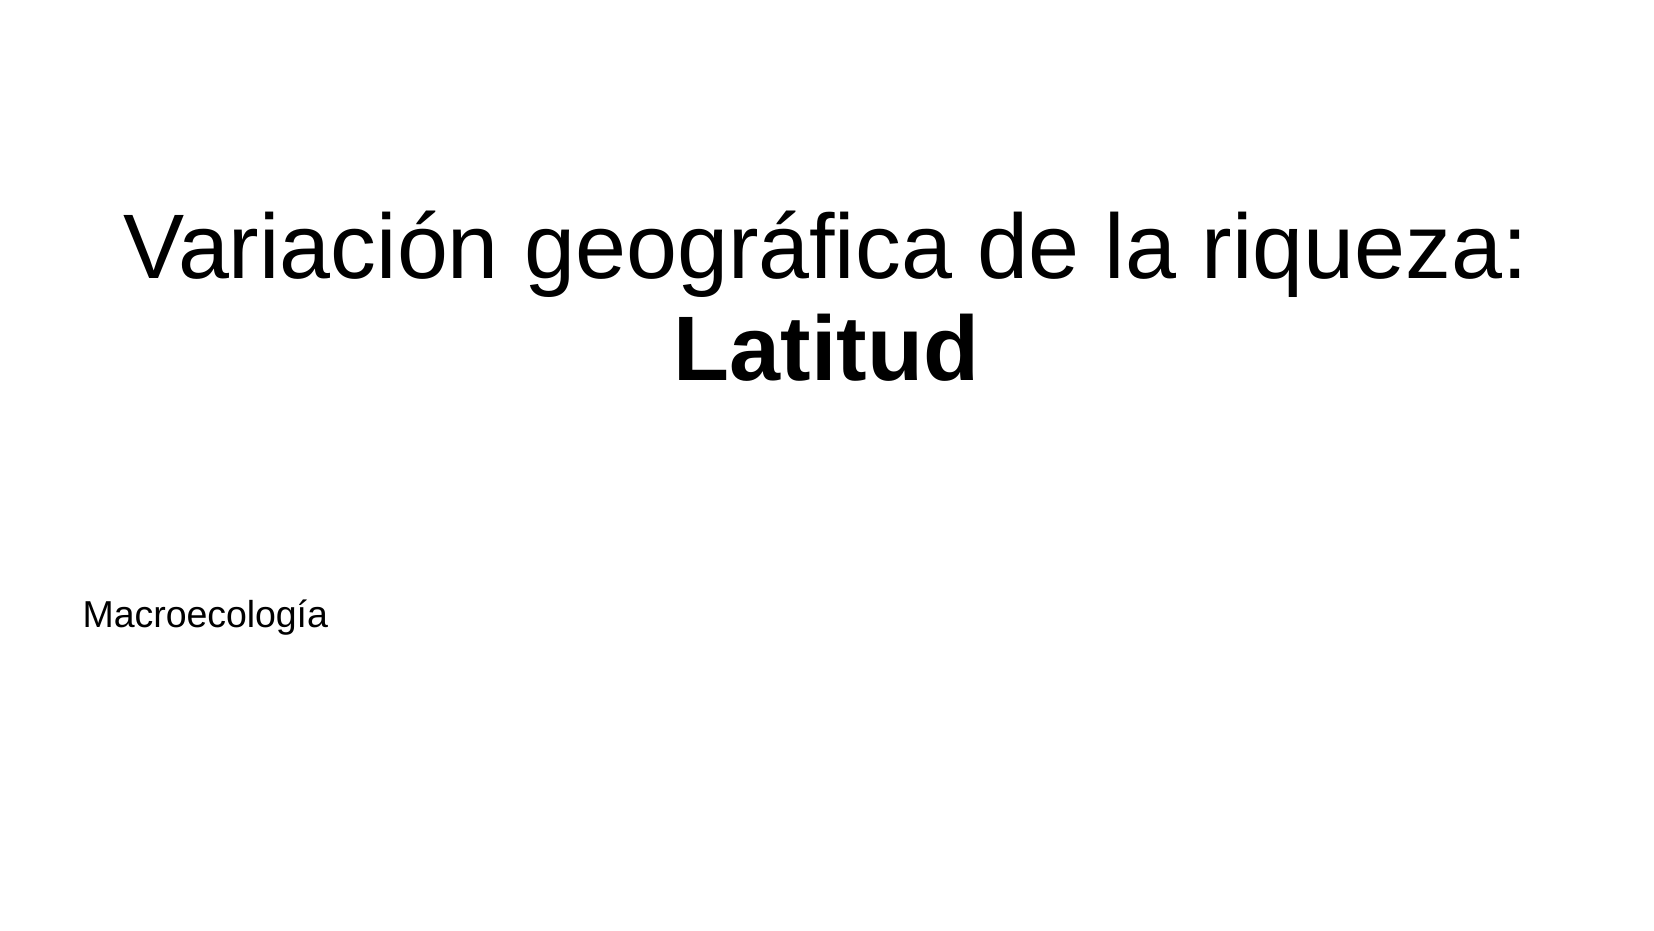

# Variación geográfica de la riqueza: Latitud
Macroecología